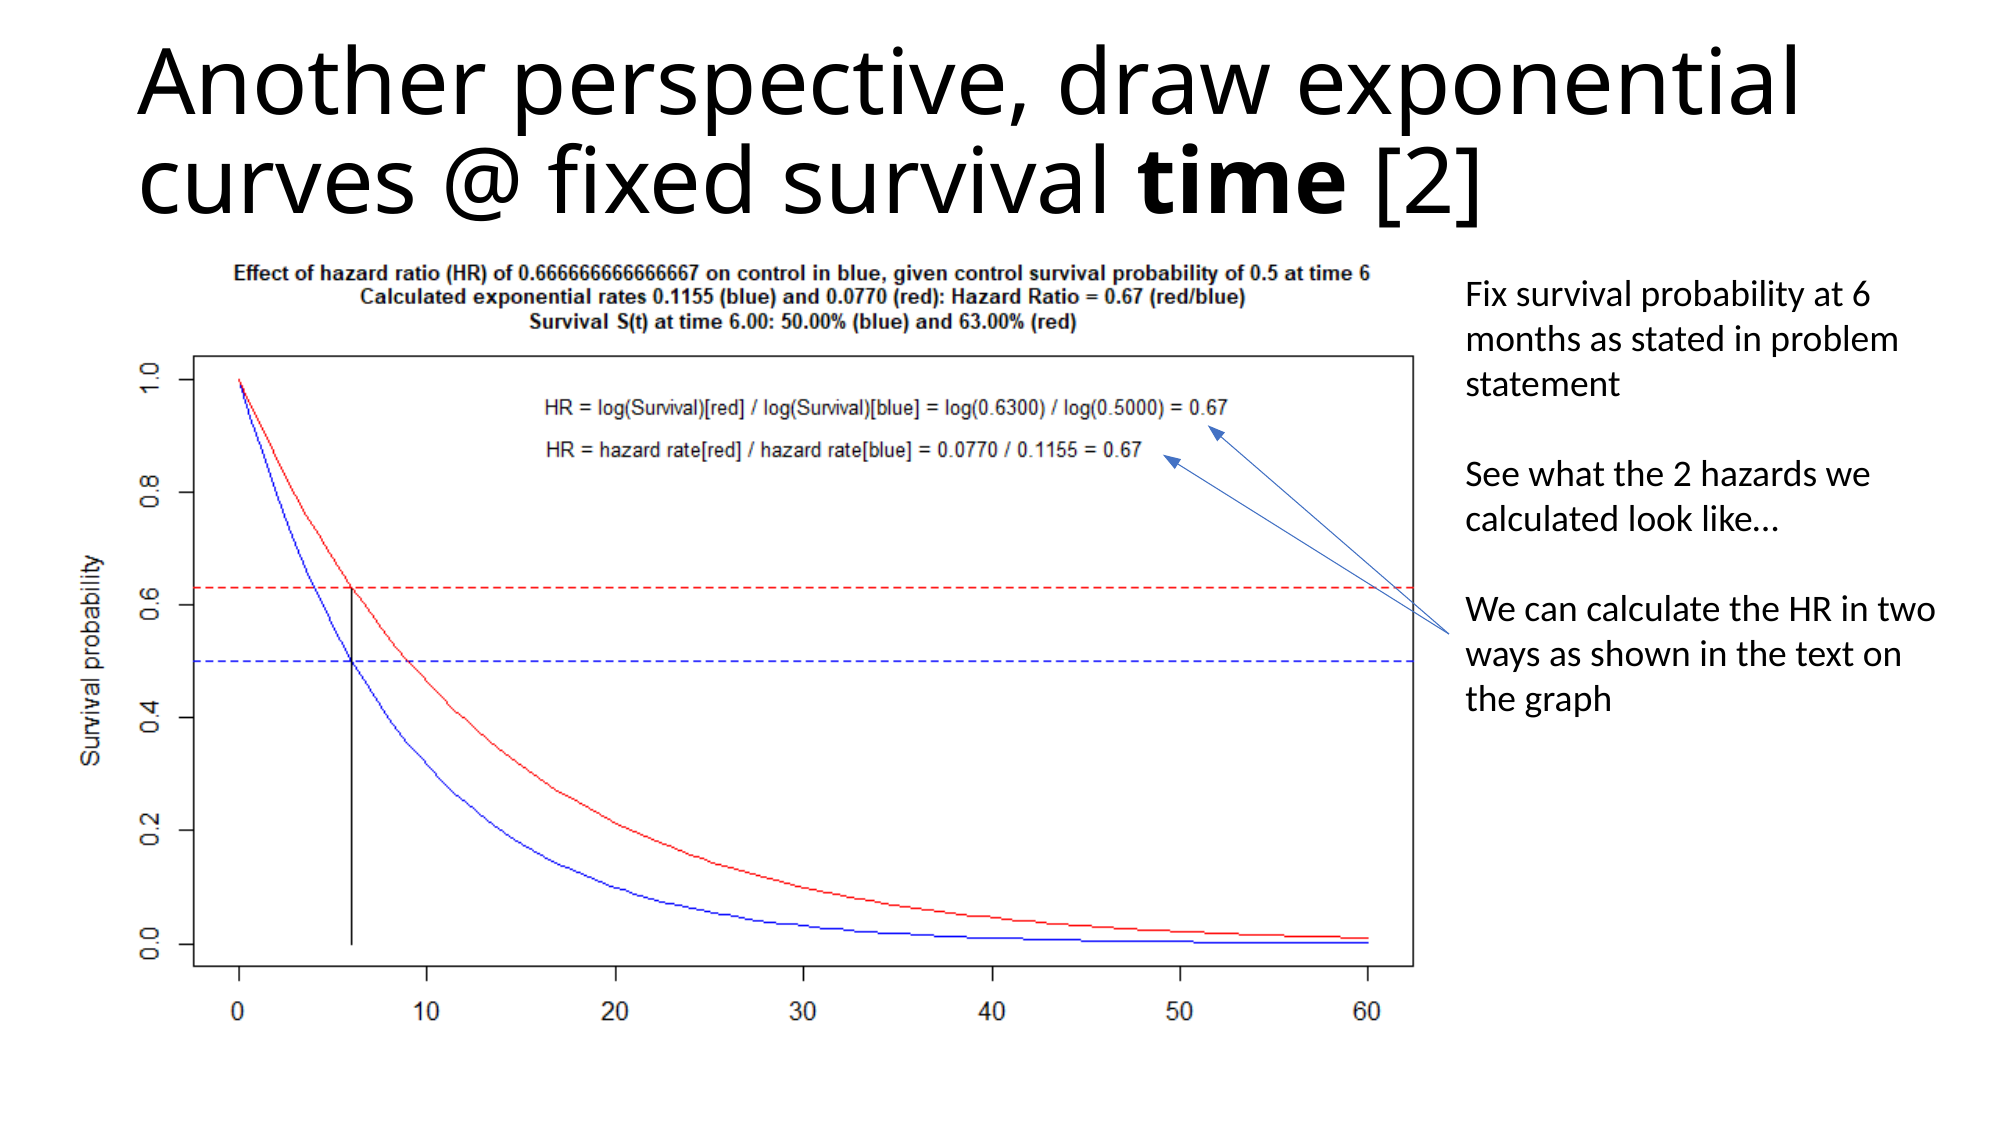

# Another perspective, draw exponential curves @ fixed survival time [2]
Fix survival probability at 6 months as stated in problem statement
See what the 2 hazards we calculated look like…
We can calculate the HR in two ways as shown in the text on the graph